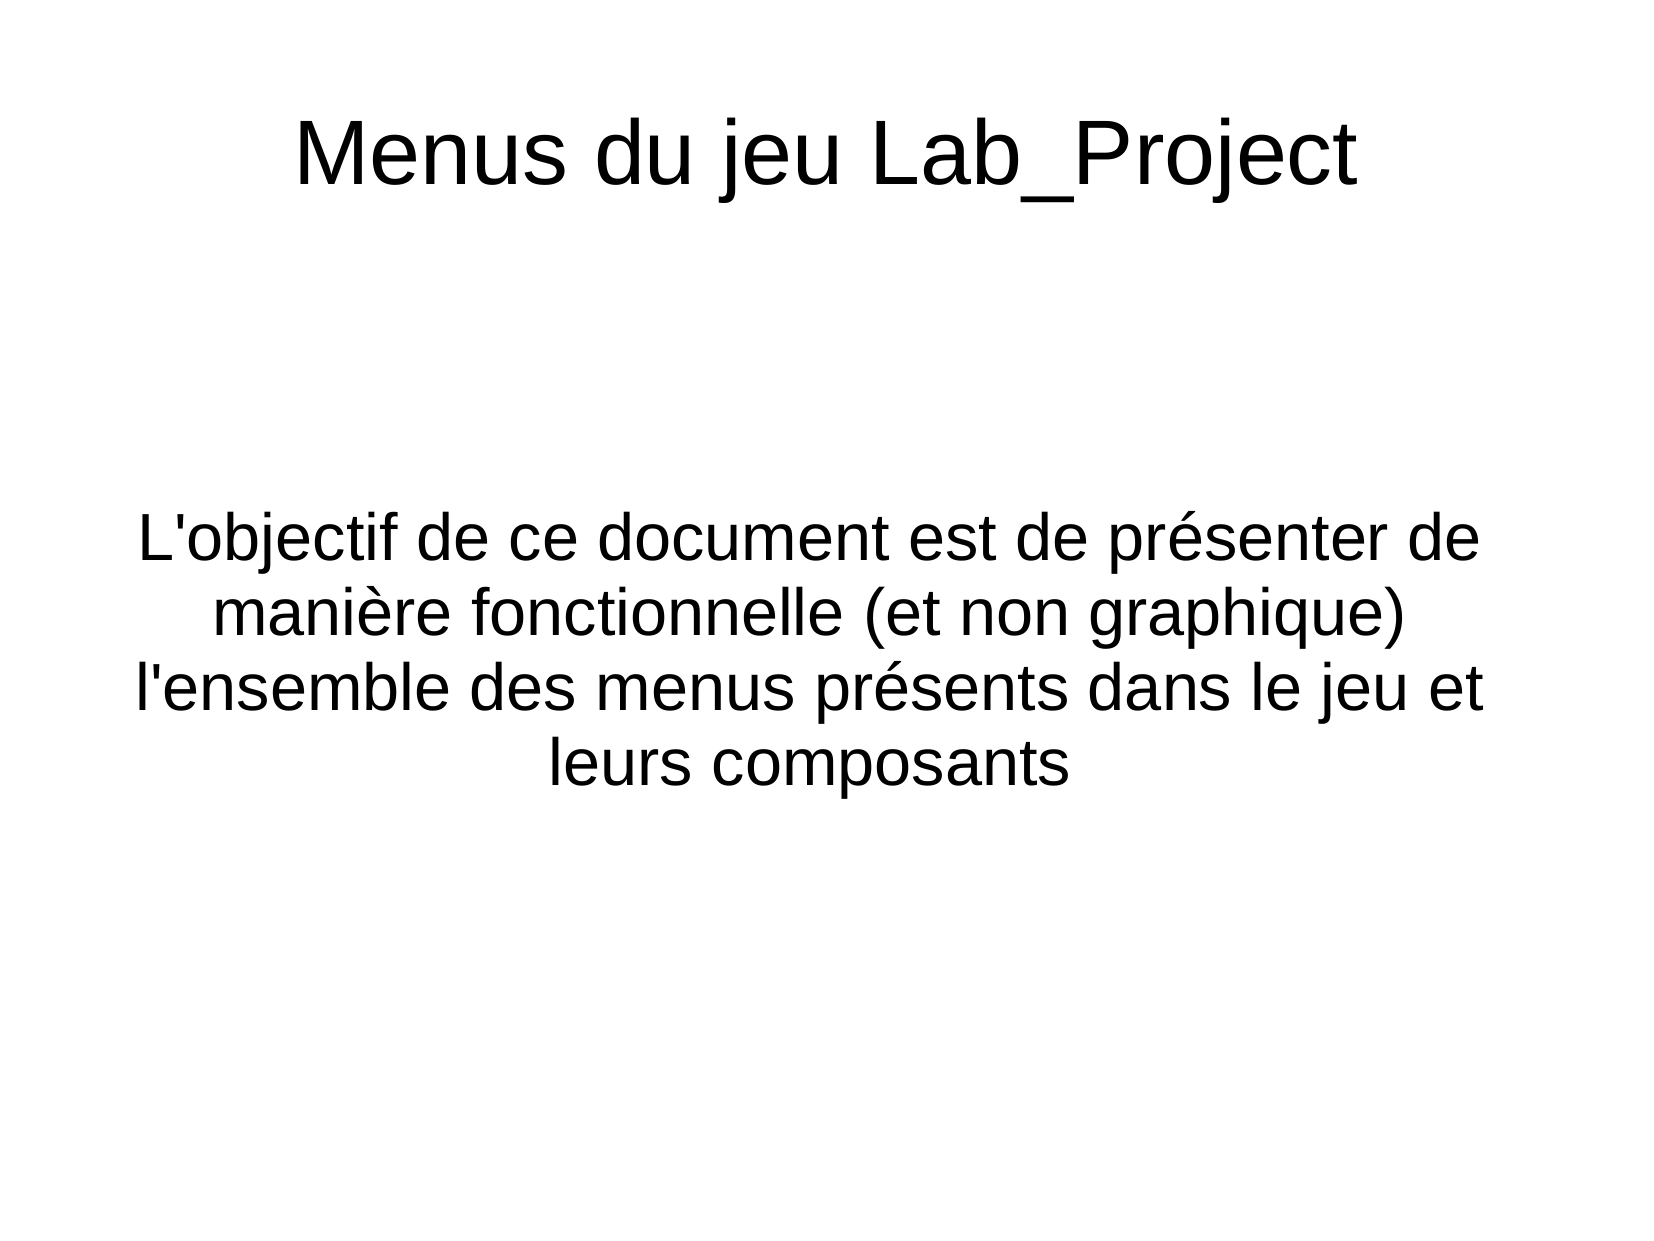

# Menus du jeu Lab_Project
L'objectif de ce document est de présenter de manière fonctionnelle (et non graphique) l'ensemble des menus présents dans le jeu et leurs composants